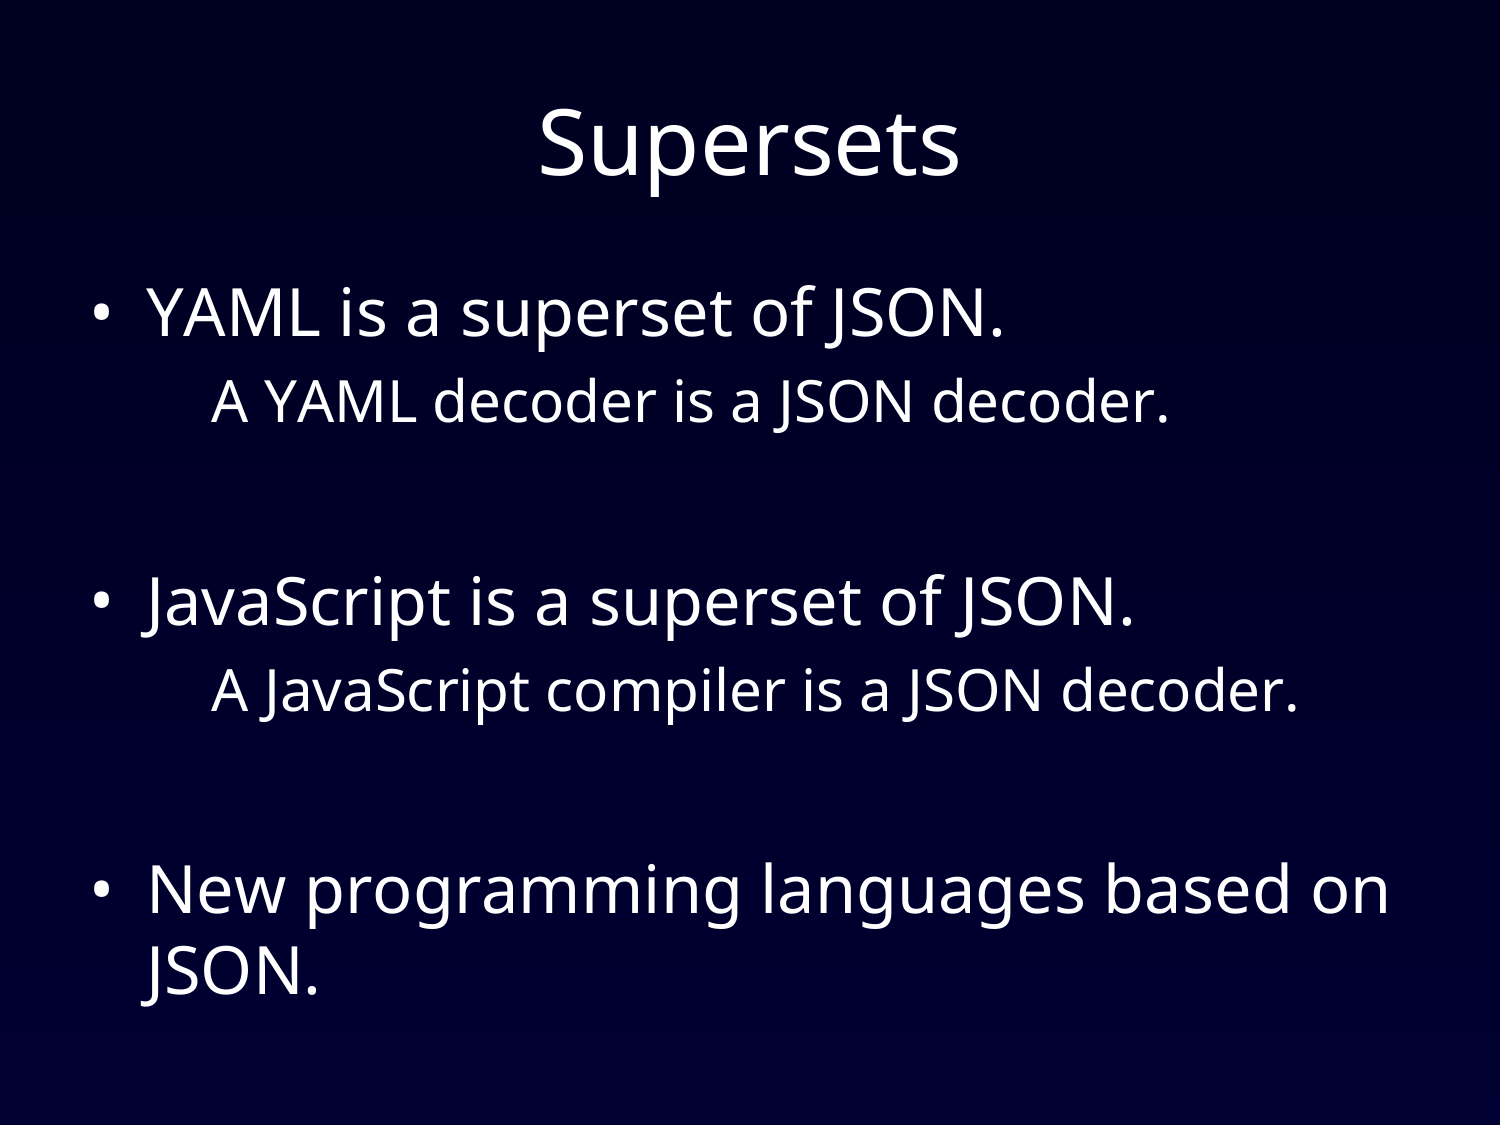

# Supersets
YAML is a superset of JSON.
A YAML decoder is a JSON decoder.
JavaScript is a superset of JSON.
A JavaScript compiler is a JSON decoder.
New programming languages based on JSON.